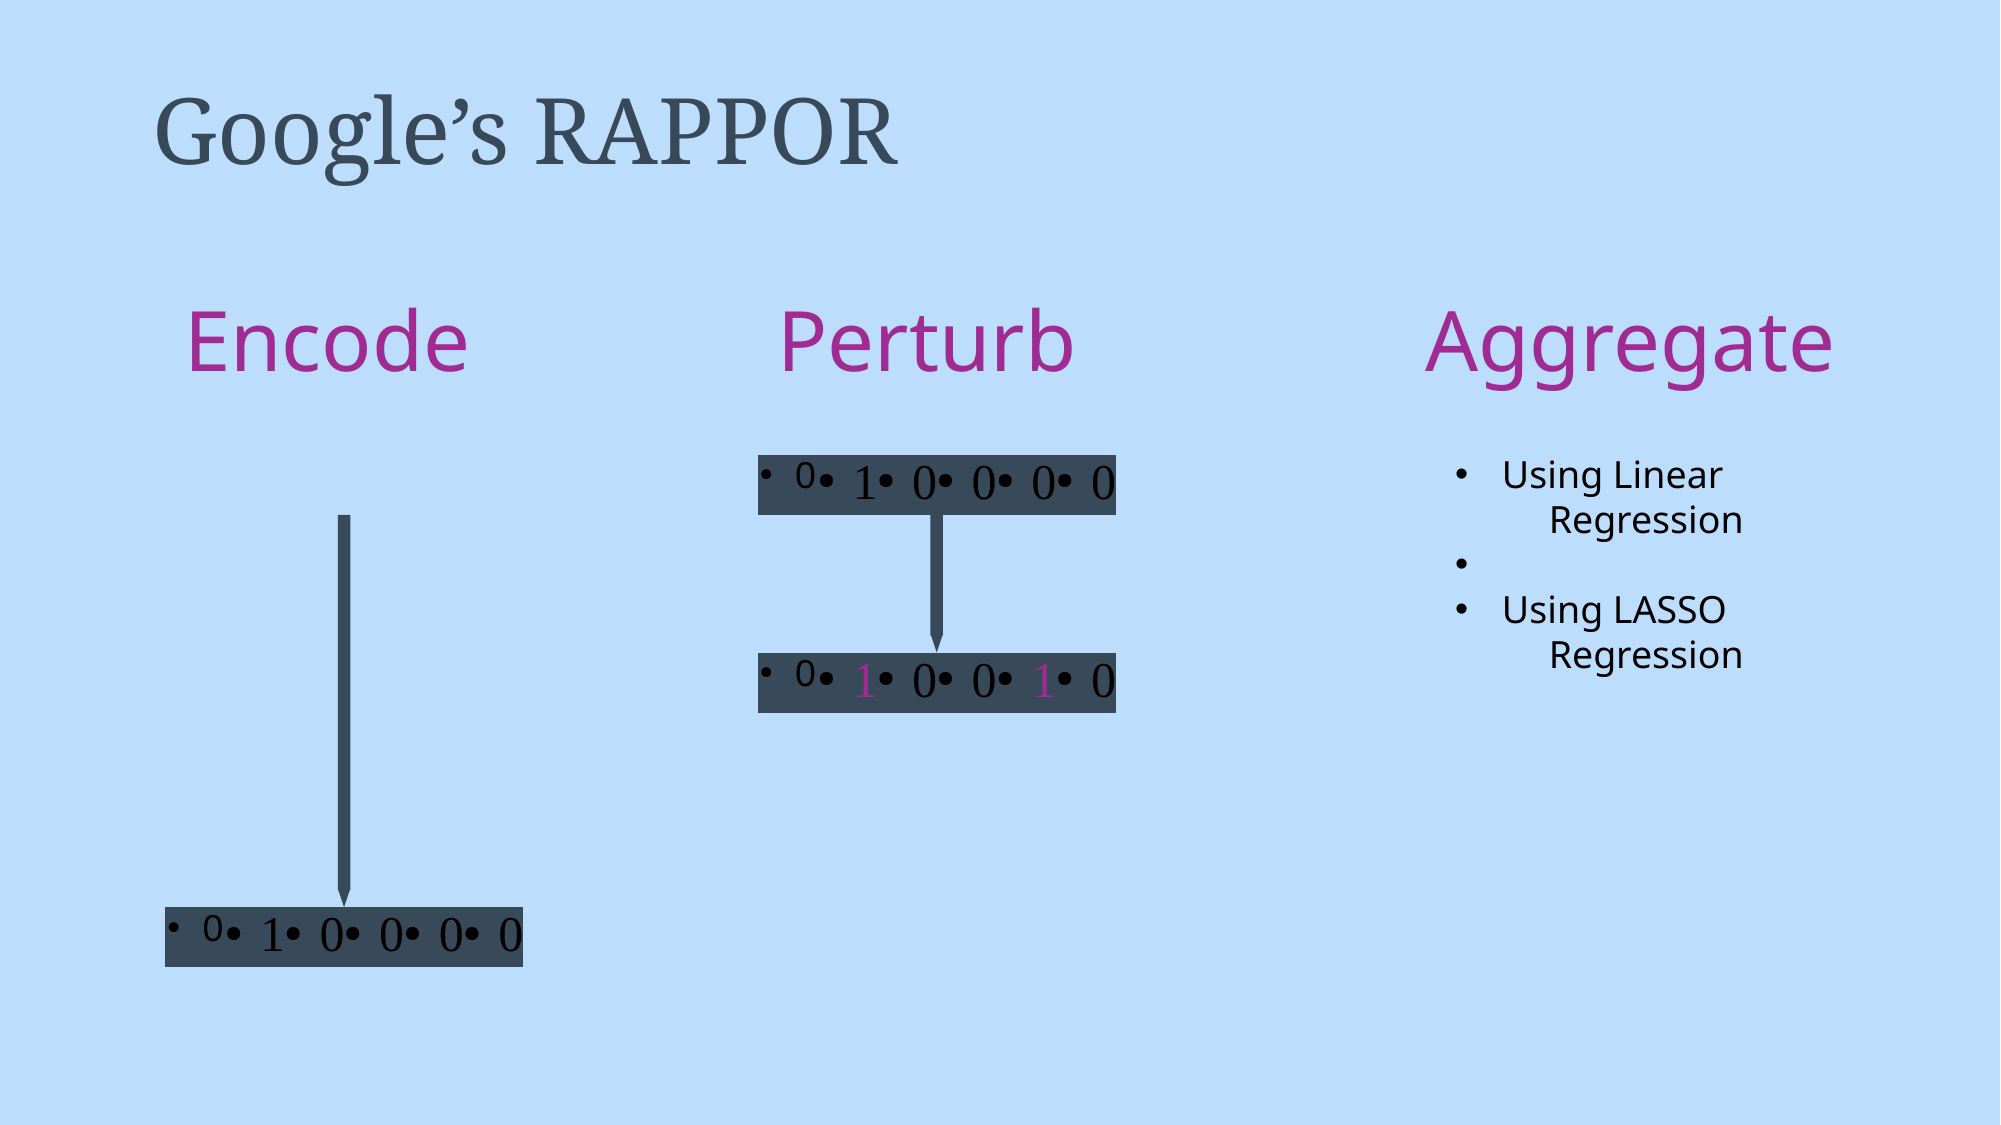

# Google’s RAPPOR
Encode
Perturb
Aggregate
Using Linear Regression
Using LASSO Regression
| 0 | 1 | 0 | 0 | 0 | 0 |
| --- | --- | --- | --- | --- | --- |
| 0 | 1 | 0 | 0 | 1 | 0 |
| --- | --- | --- | --- | --- | --- |
| 0 | 1 | 0 | 0 | 0 | 0 |
| --- | --- | --- | --- | --- | --- |